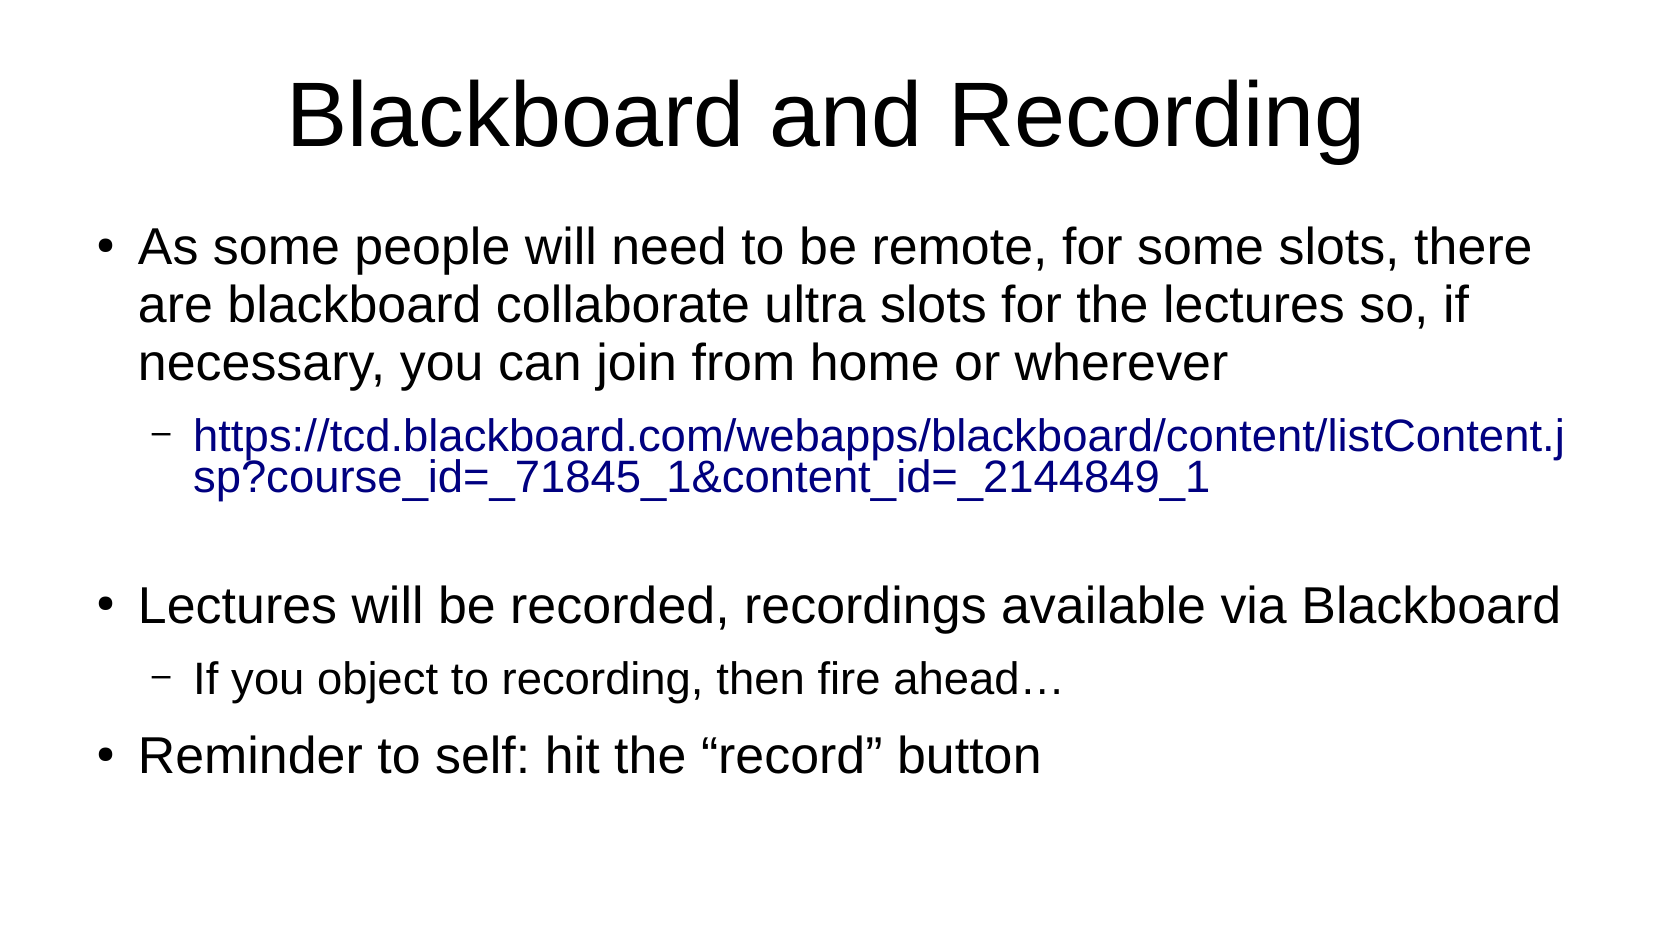

# Blackboard and Recording
As some people will need to be remote, for some slots, there are blackboard collaborate ultra slots for the lectures so, if necessary, you can join from home or wherever
https://tcd.blackboard.com/webapps/blackboard/content/listContent.jsp?course_id=_71845_1&content_id=_2144849_1
Lectures will be recorded, recordings available via Blackboard
If you object to recording, then fire ahead…
Reminder to self: hit the “record” button